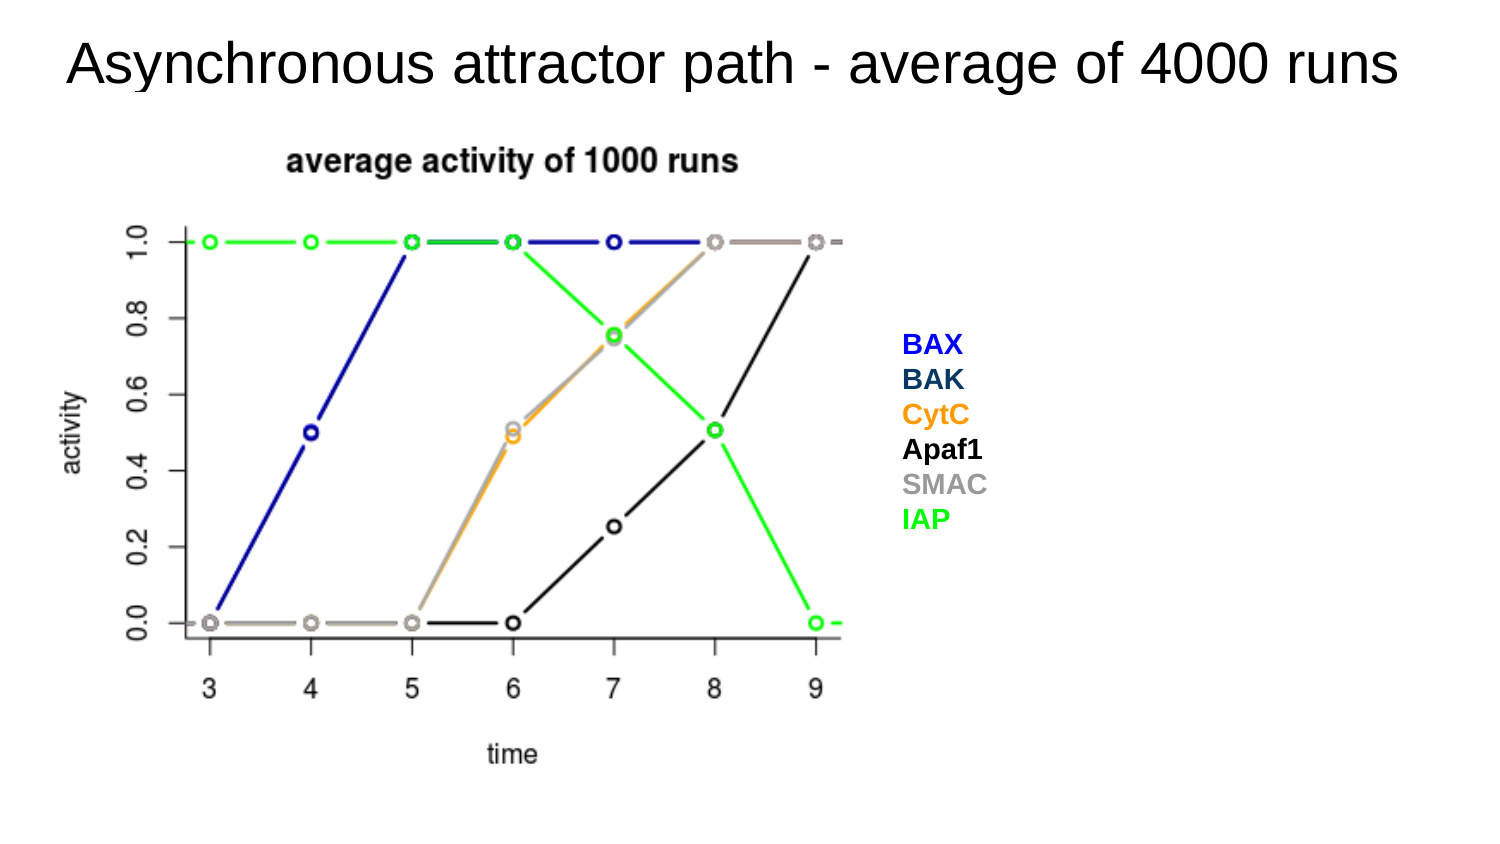

# Asynchronous attractor path - average of 4000 runs
BAX
BAK
CytC
Apaf1
SMAC
IAP